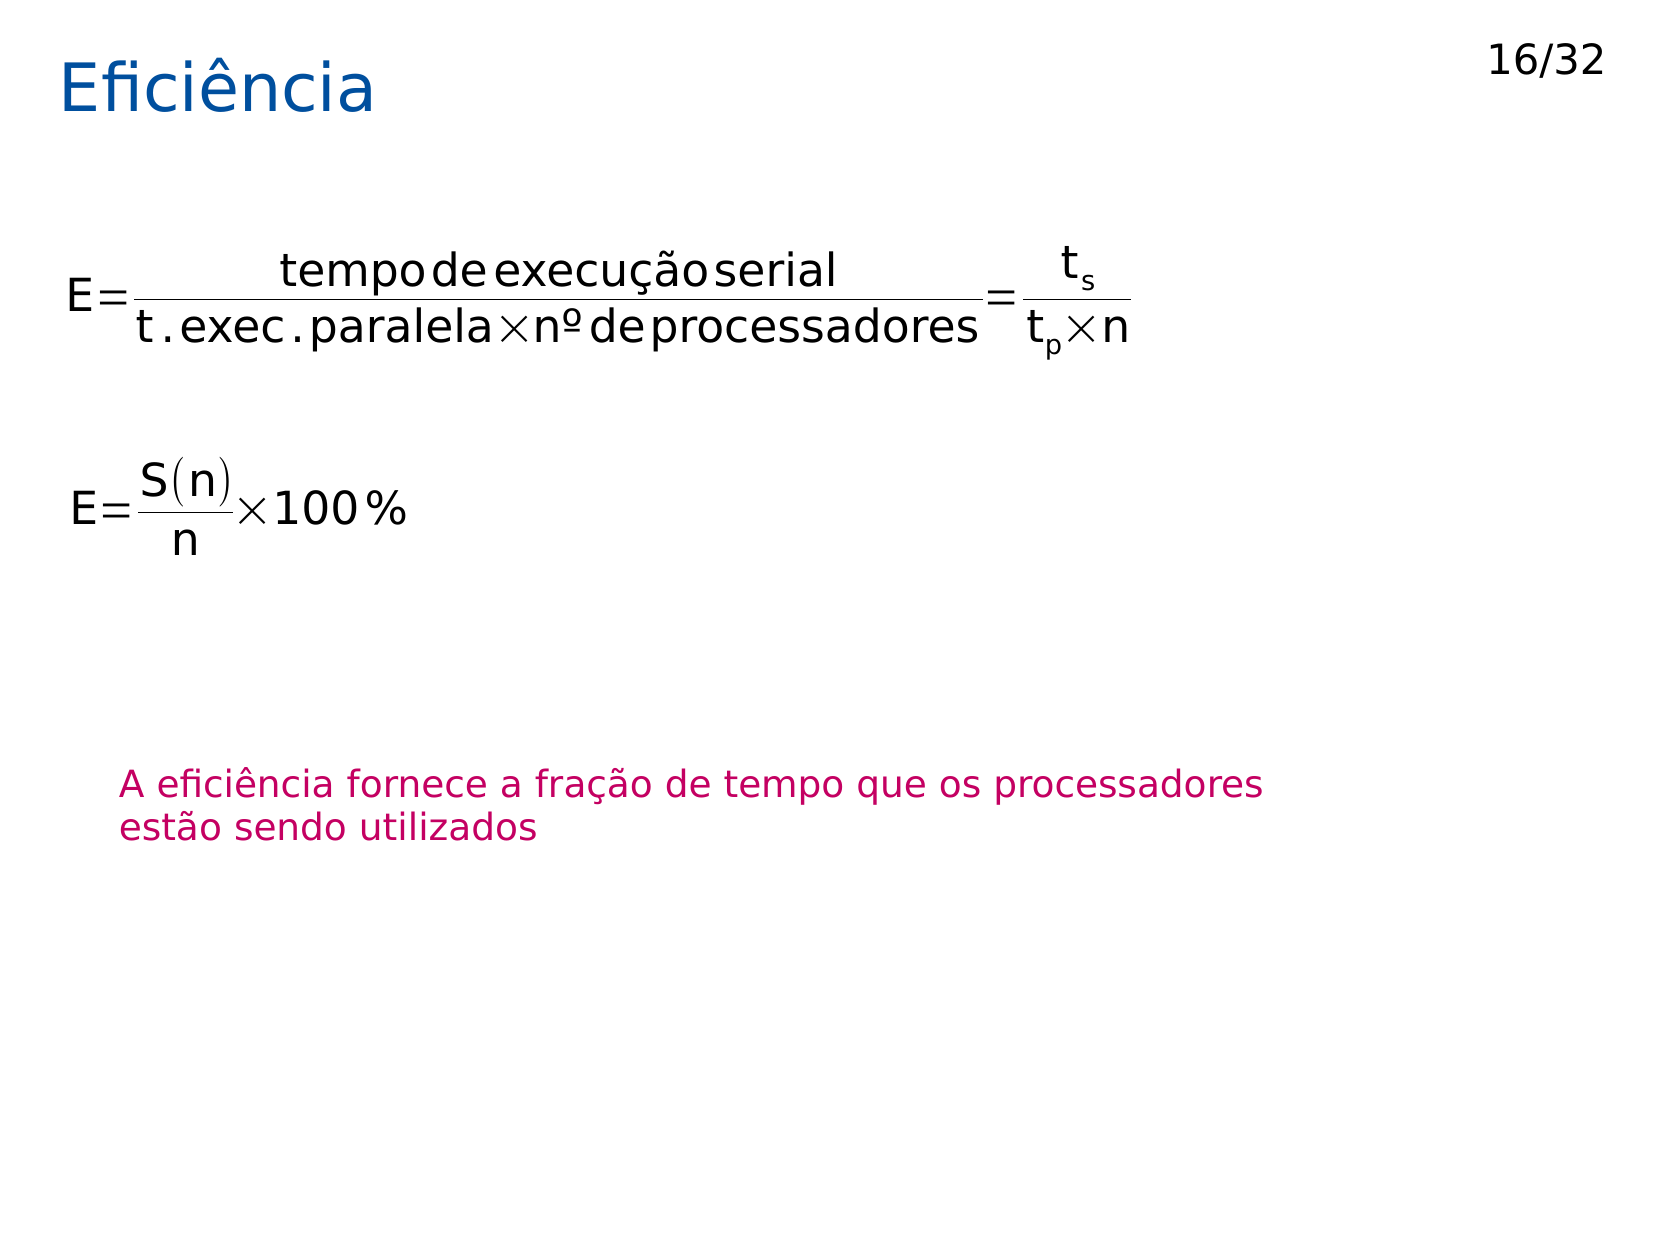

# Eficiência
16
A eficiência fornece a fração de tempo que os processadores estão sendo utilizados